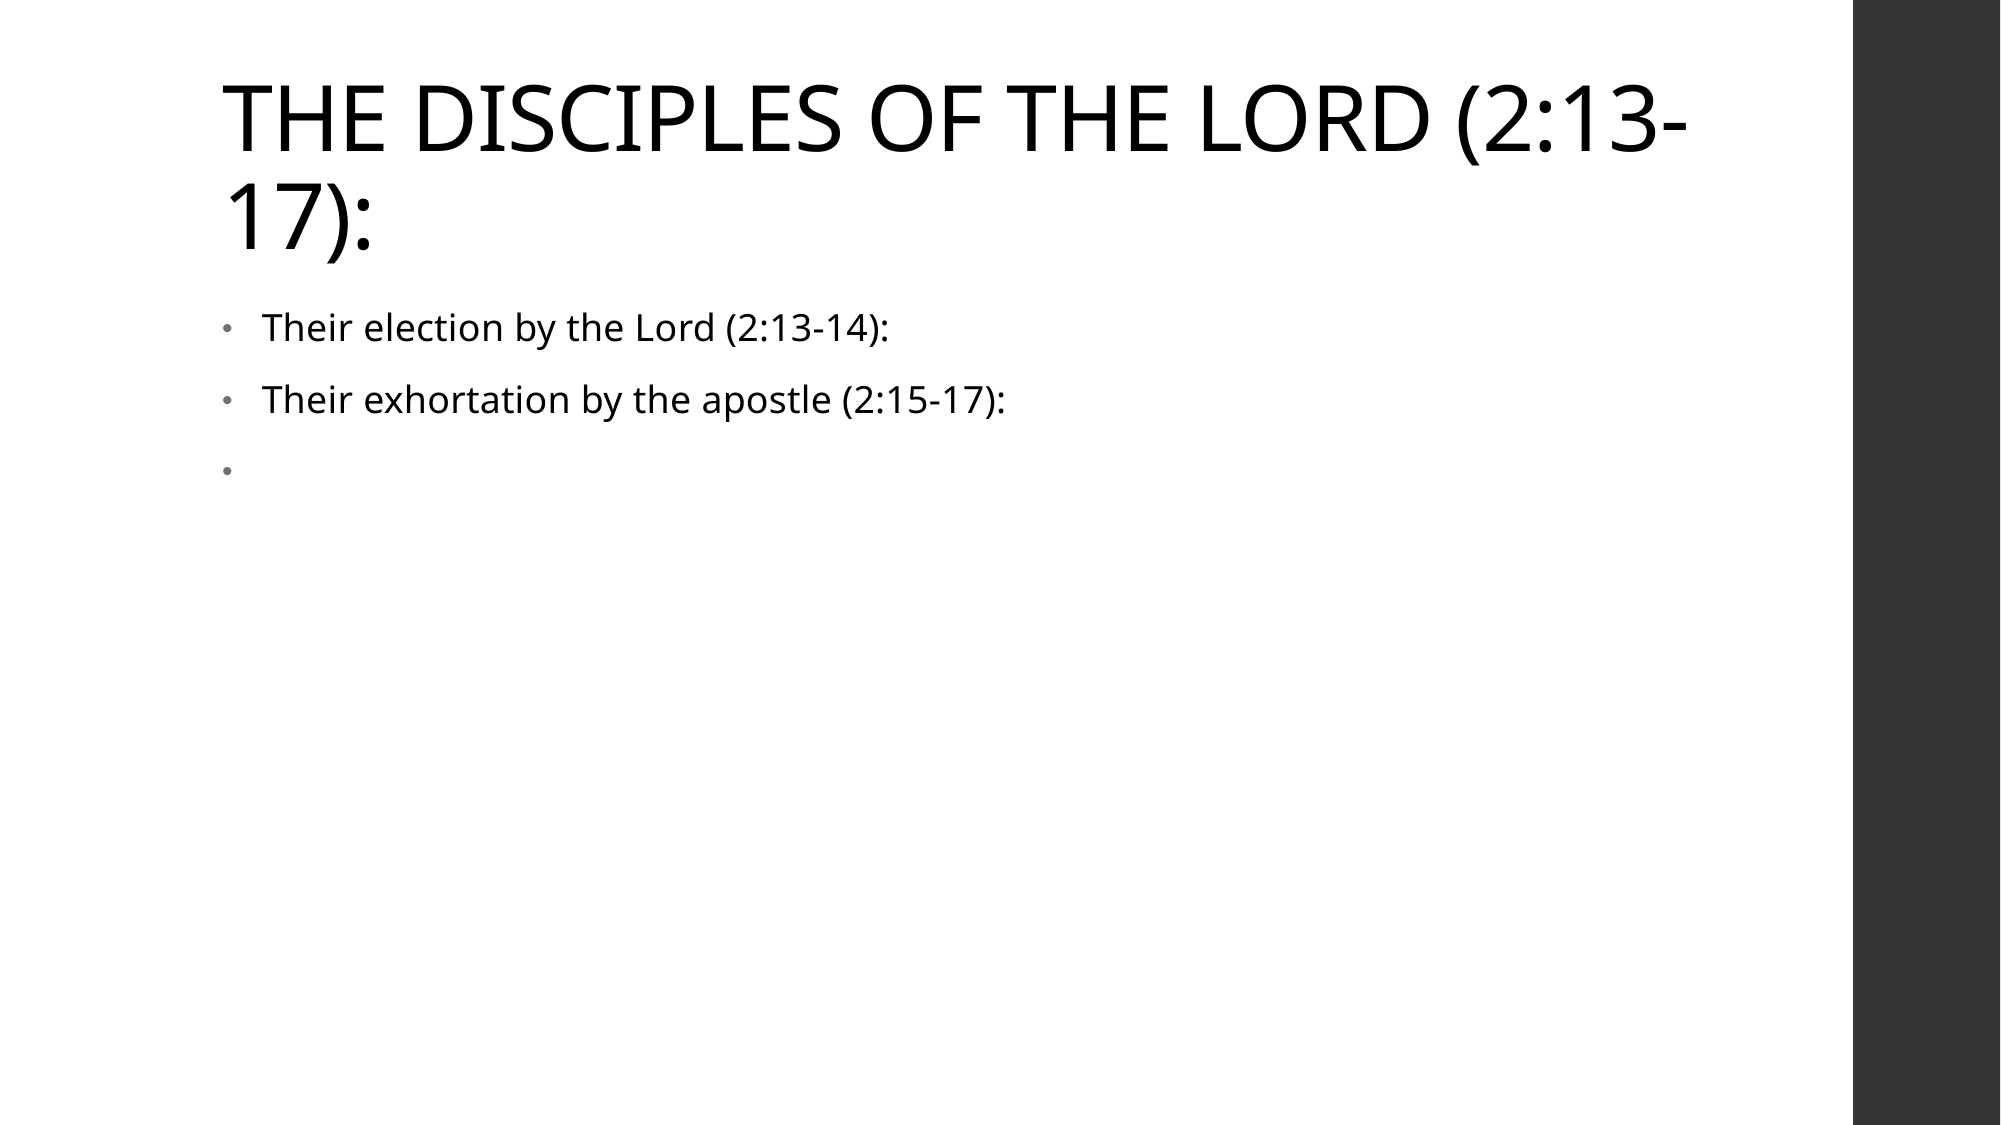

# THE DISCIPLES OF THE LORD (2:13-17):
 Their election by the Lord (2:13-14):
 Their exhortation by the apostle (2:15-17):